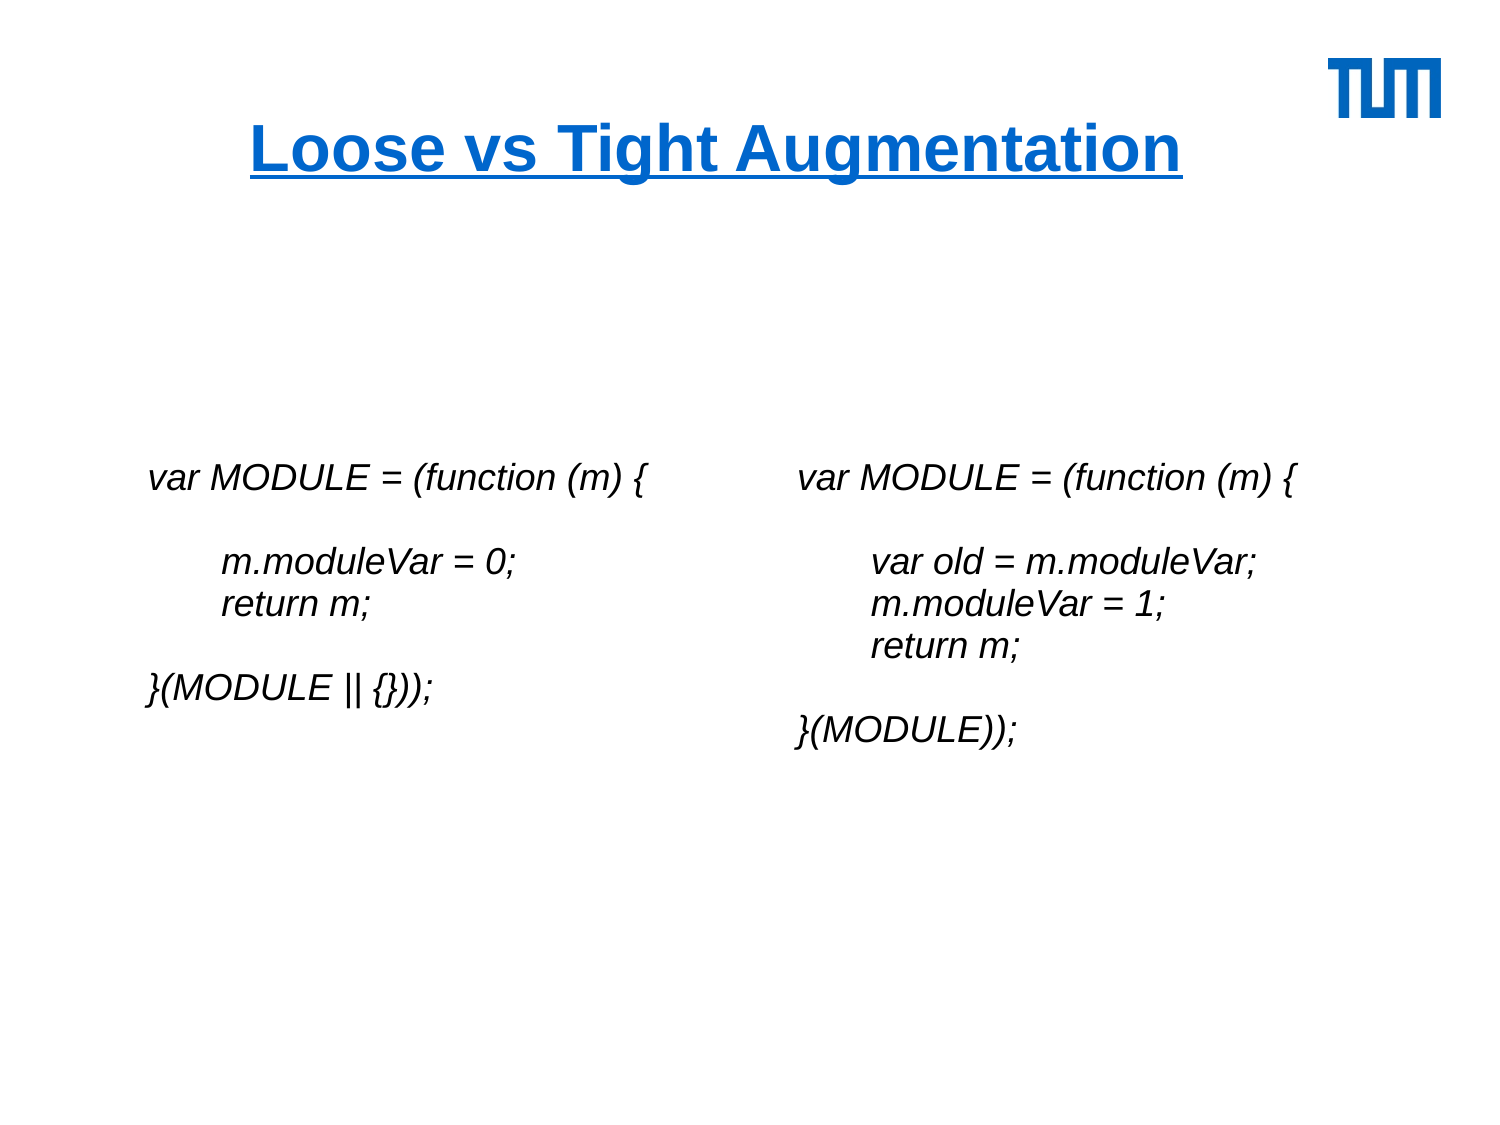

# Loose vs Tight Augmentation
var MODULE = (function (m) {
	m.moduleVar = 0;
	return m;
}(MODULE || {}));
var MODULE = (function (m) {
	var old = m.moduleVar;
	m.moduleVar = 1;
	return m;
}(MODULE));